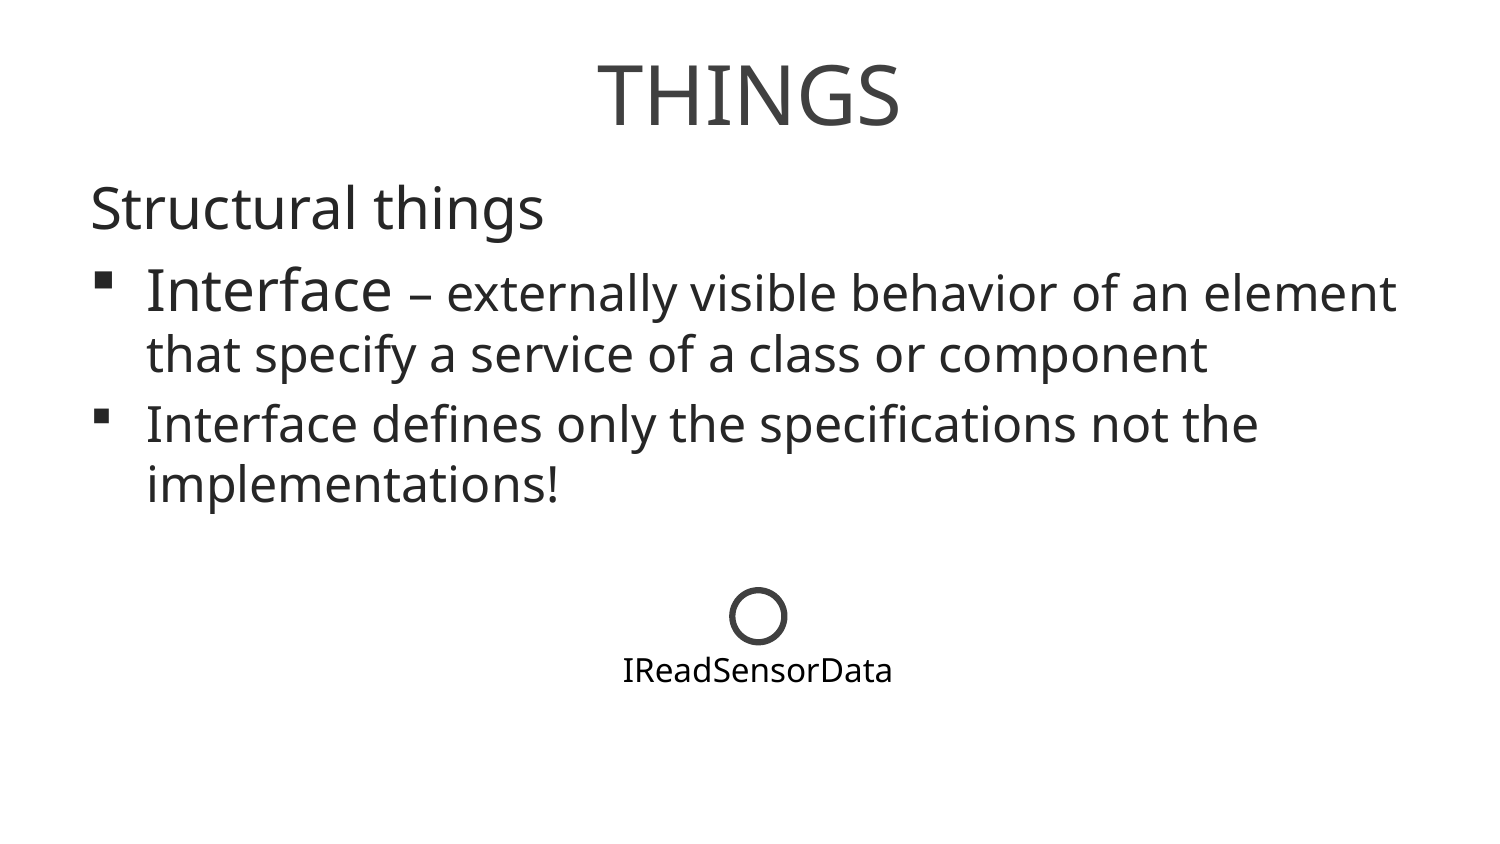

# THINGS
Structural things
Interface – externally visible behavior of an element that specify a service of a class or component
Interface defines only the specifications not the implementations!
IReadSensorData